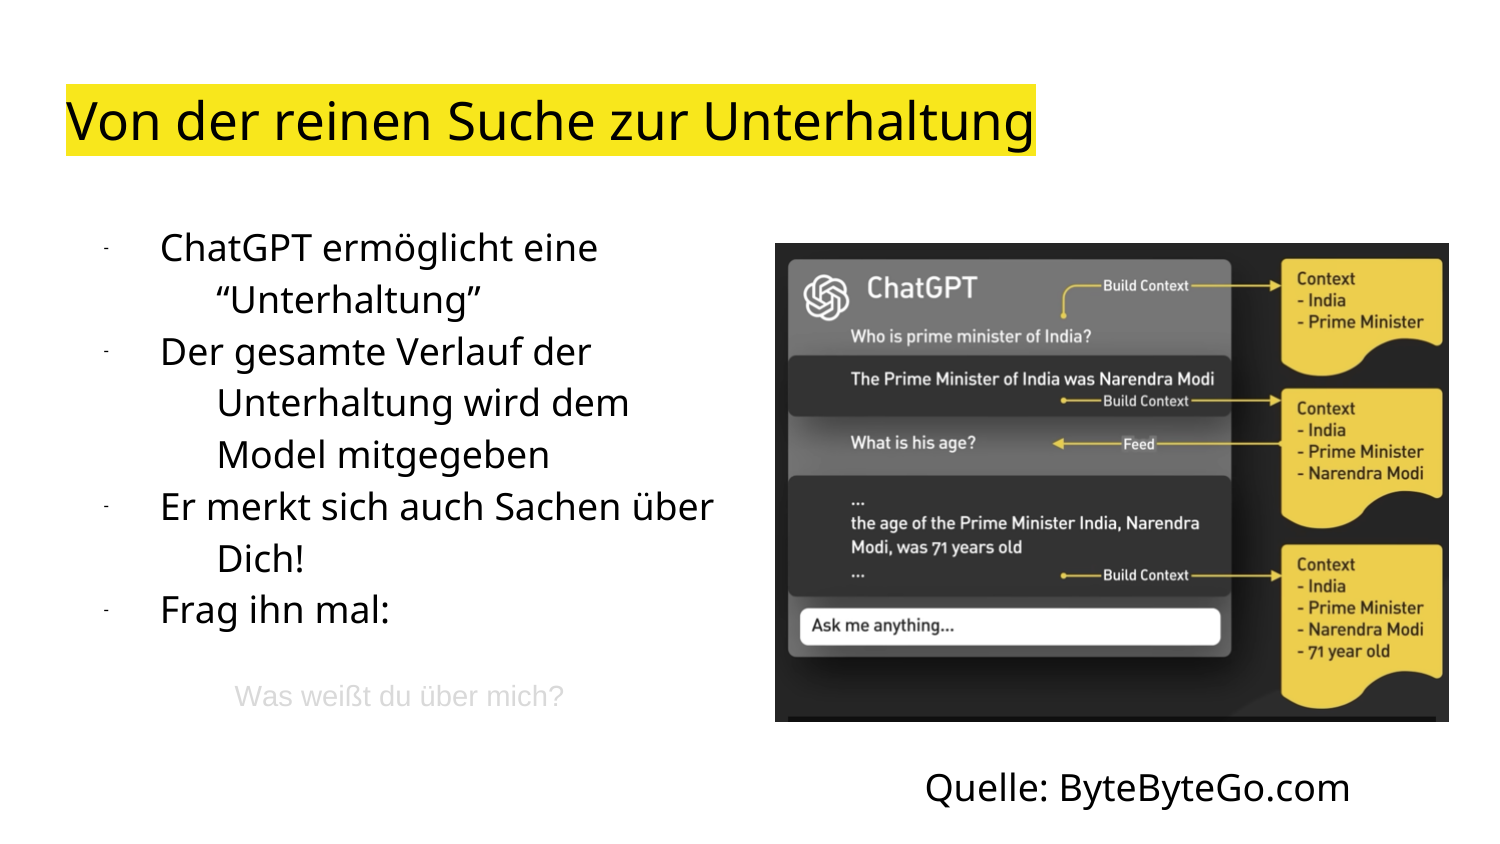

# Von der reinen Suche zur Unterhaltung
ChatGPT ermöglicht eine “Unterhaltung”
Der gesamte Verlauf der Unterhaltung wird dem Model mitgegeben
Er merkt sich auch Sachen über Dich!
Frag ihn mal:
Was weißt du über mich?
Quelle: ByteByteGo.com